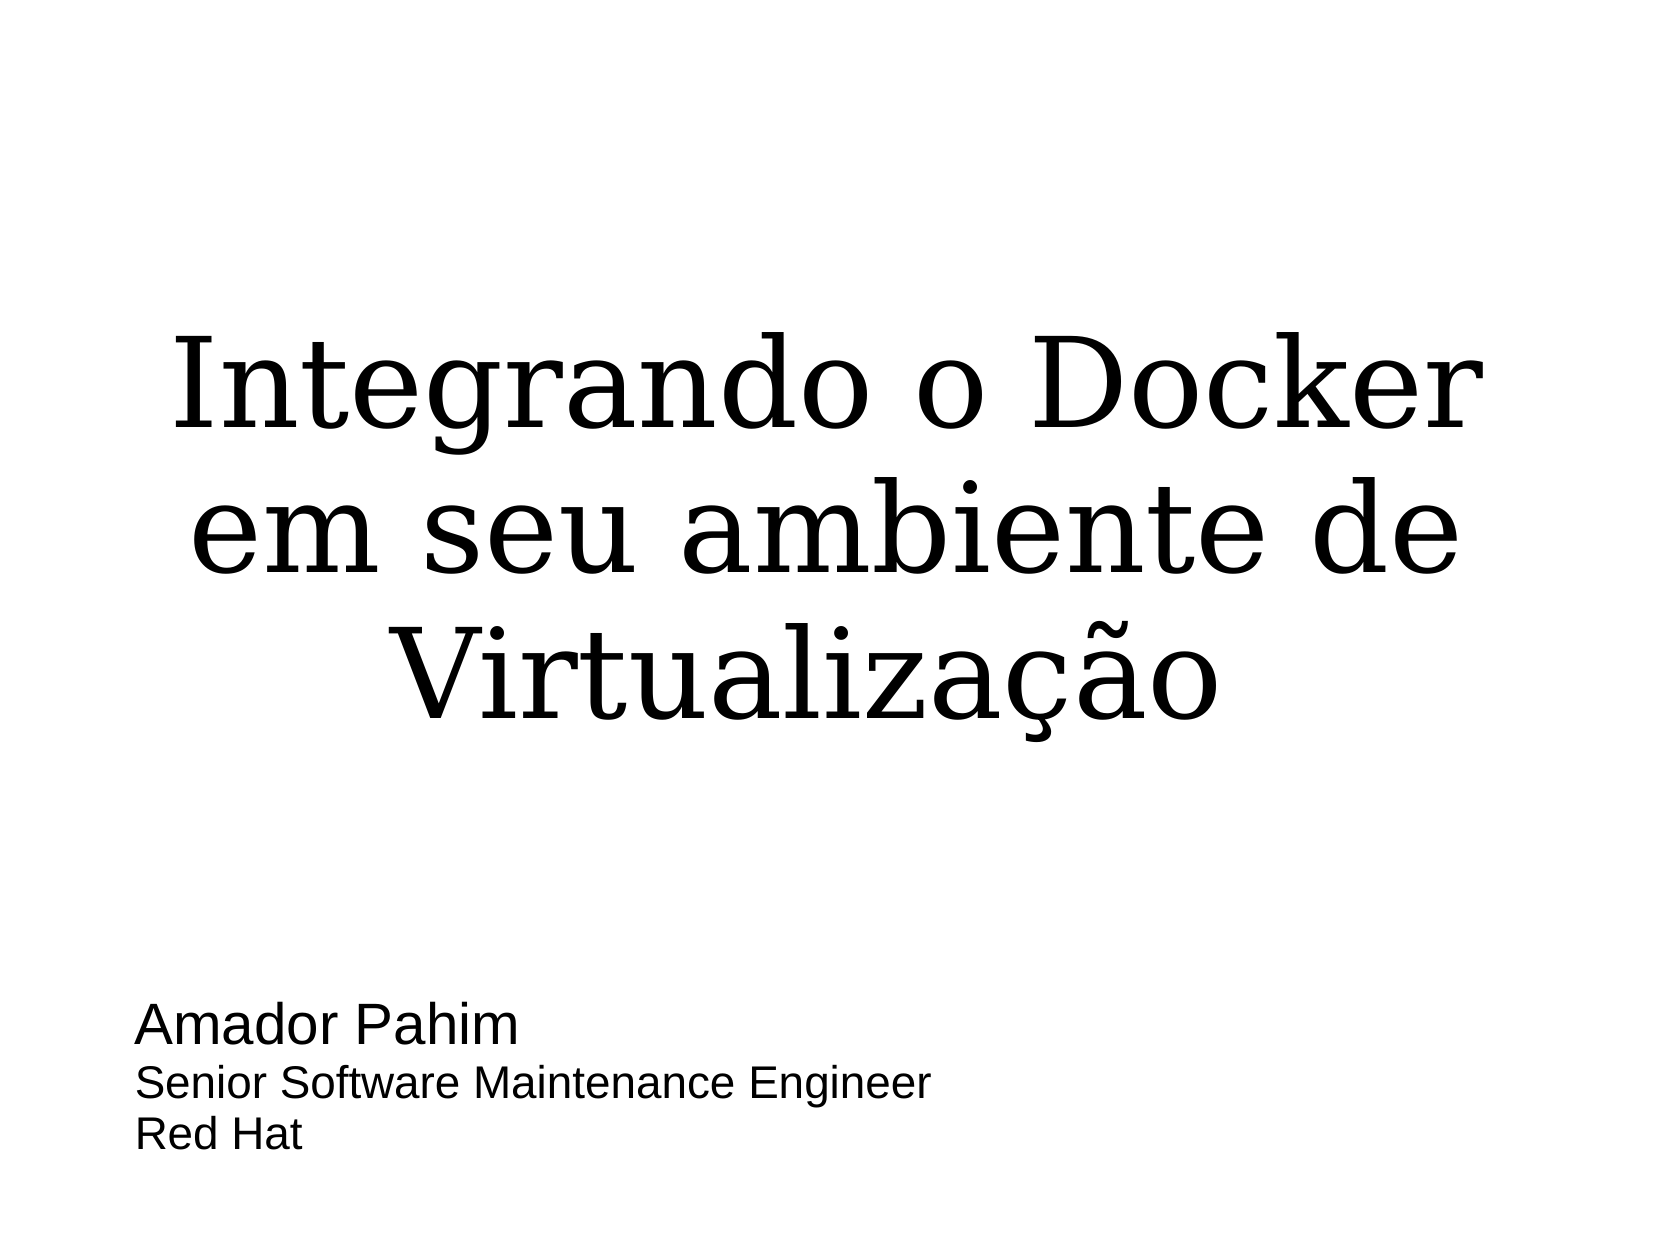

# Integrando o Docker em seu ambiente de Virtualização
Amador Pahim
Senior Software Maintenance Engineer Red Hat